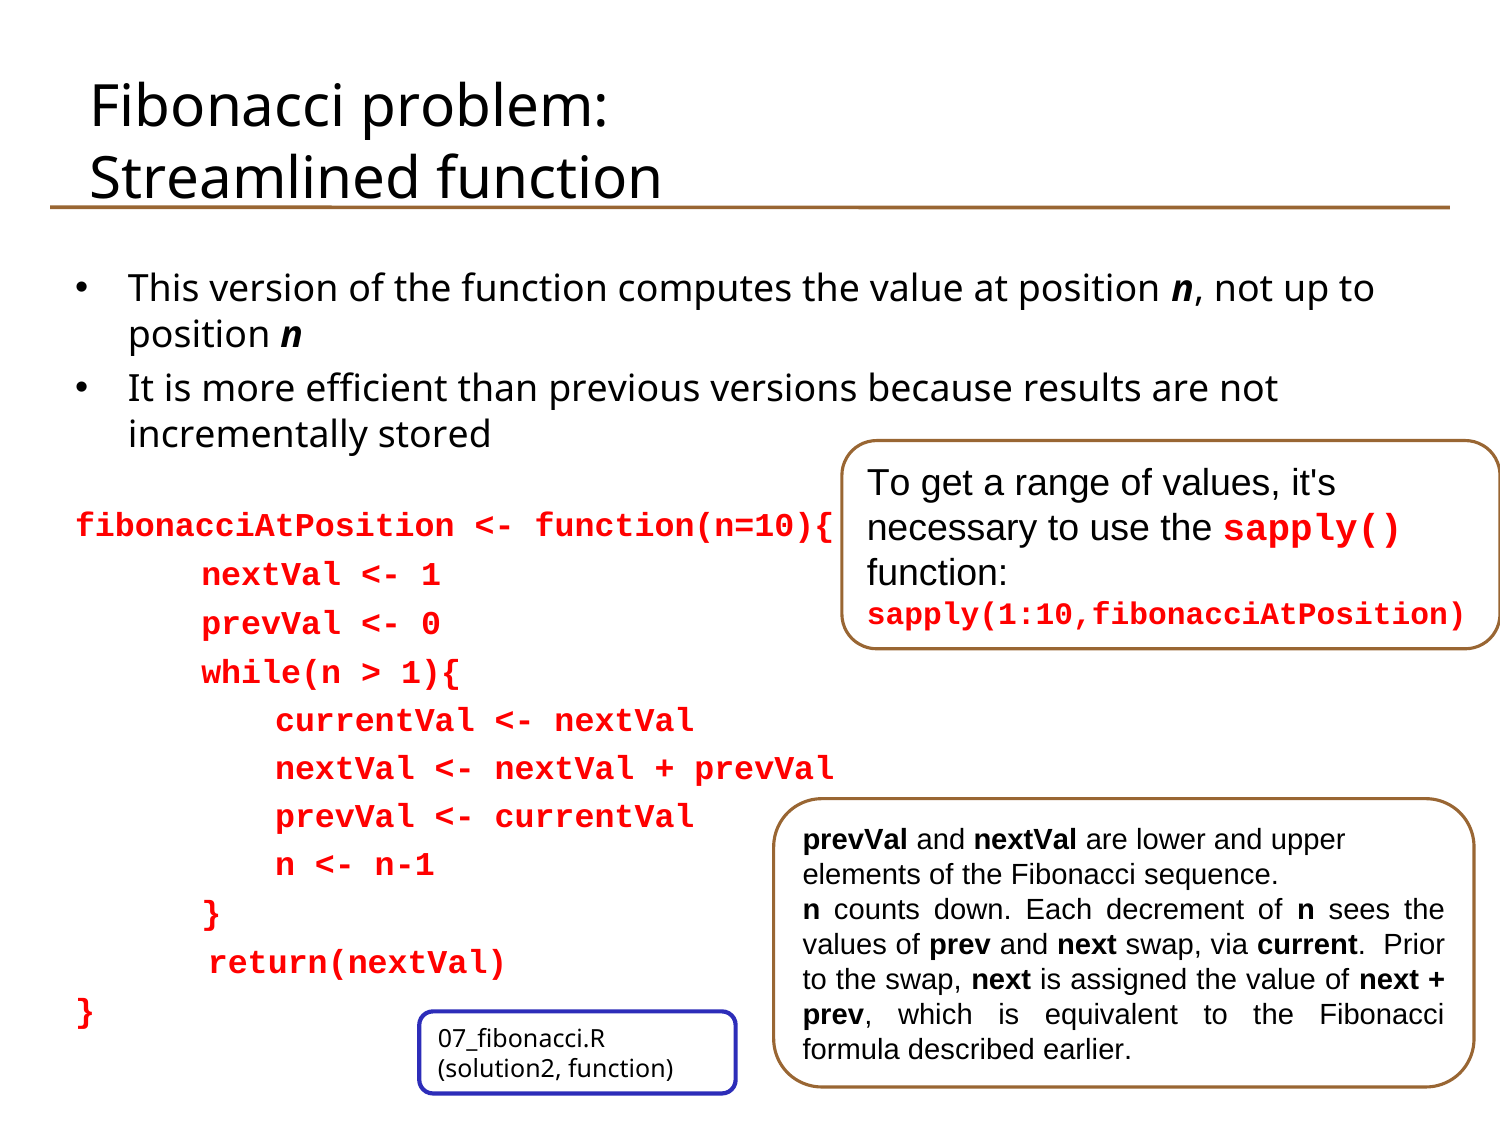

Fibonacci problem:
Streamlined function
This version of the function computes the value at position n, not up to position n
It is more efficient than previous versions because results are not incrementally stored
fibonacciAtPosition <- function(n=10){
		nextVal <- 1
		prevVal <- 0
		while(n > 1){
			currentVal <- nextVal
			nextVal <- nextVal + prevVal
			prevVal <- currentVal
			n <- n-1
		}
	 return(nextVal)‏
}
To get a range of values, it's necessary to use the sapply() function:
sapply(1:10,fibonacciAtPosition)‏
prevVal and nextVal are lower and upper elements of the Fibonacci sequence.
n counts down. Each decrement of n sees the values of prev and next swap, via current. Prior to the swap, next is assigned the value of next + prev, which is equivalent to the Fibonacci formula described earlier.
07_fibonacci.R
(solution2, function)‏